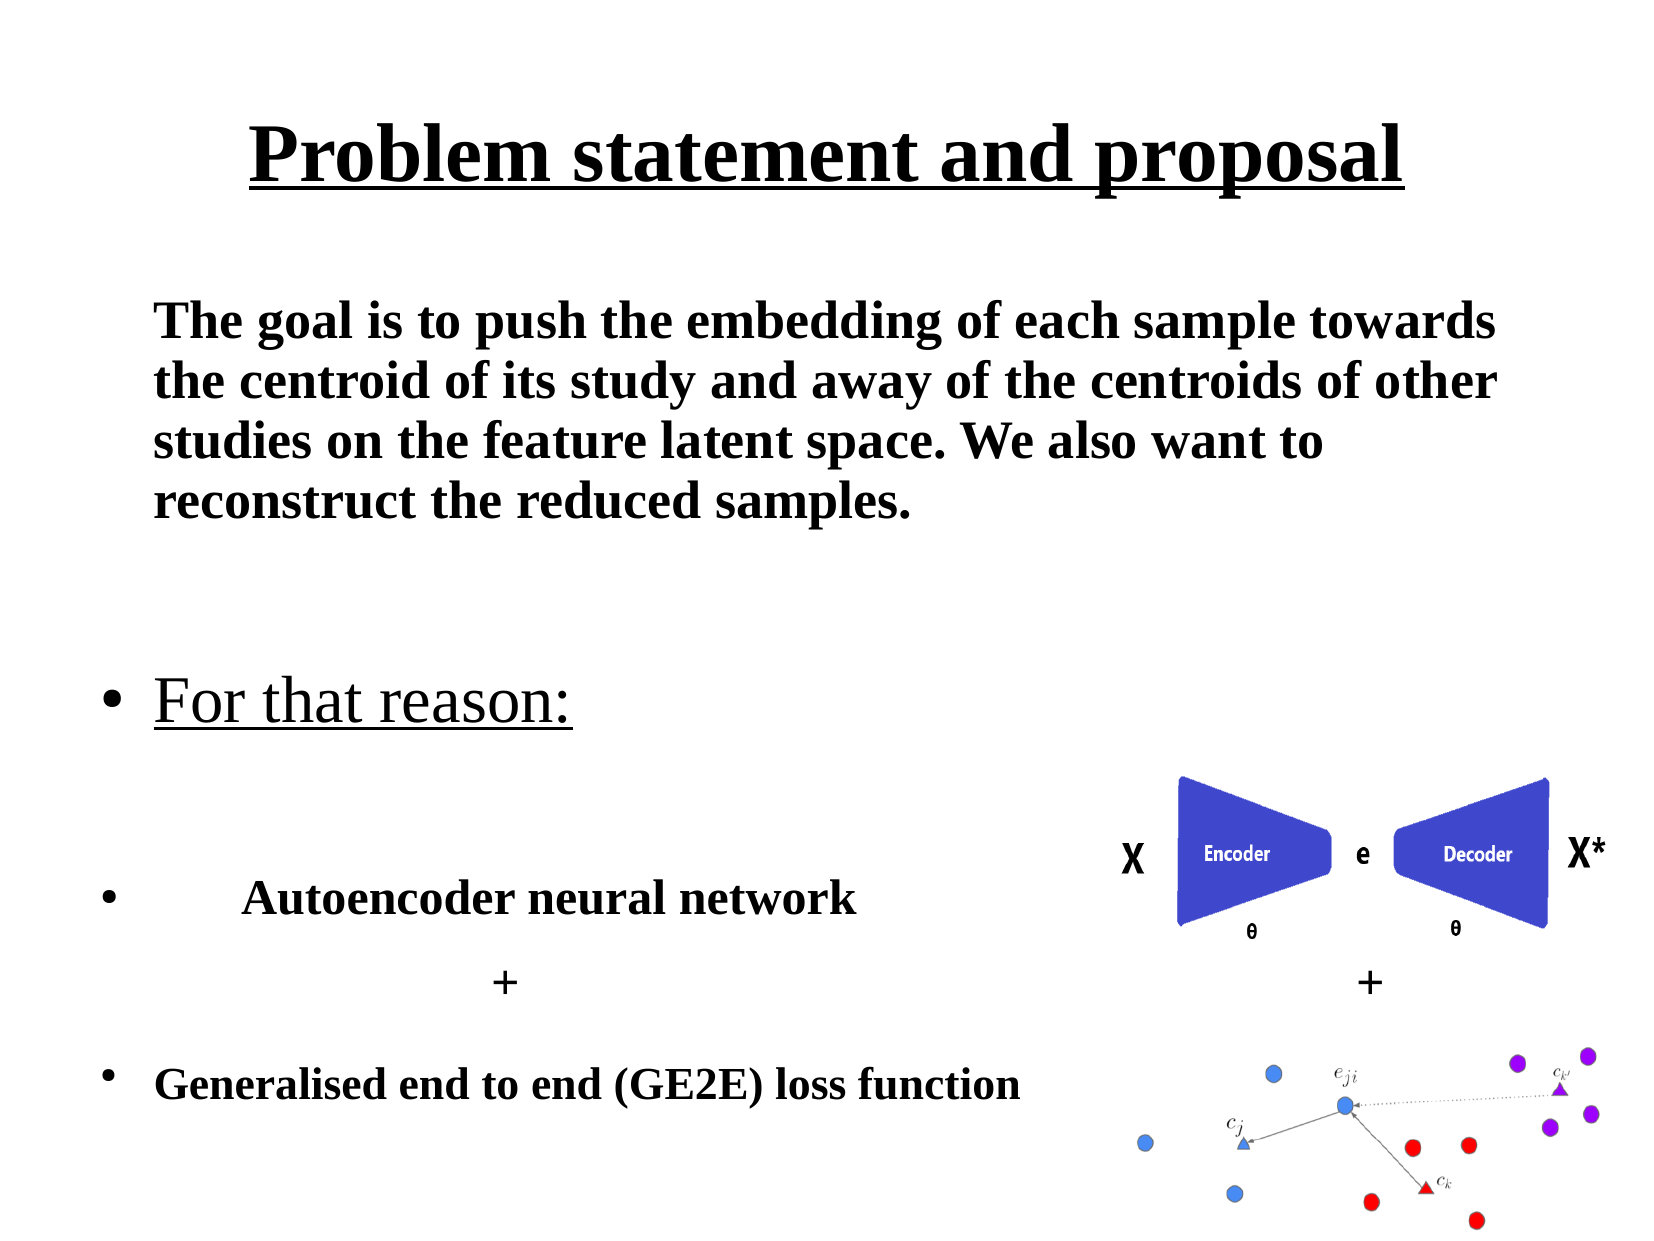

# Problem statement and proposal
The goal is to push the embedding of each sample towards the centroid of its study and away of the centroids of other studies on the feature latent space. We also want to reconstruct the reduced samples.
For that reason:
 Autoencoder neural network
 + +
Generalised end to end (GE2E) loss function